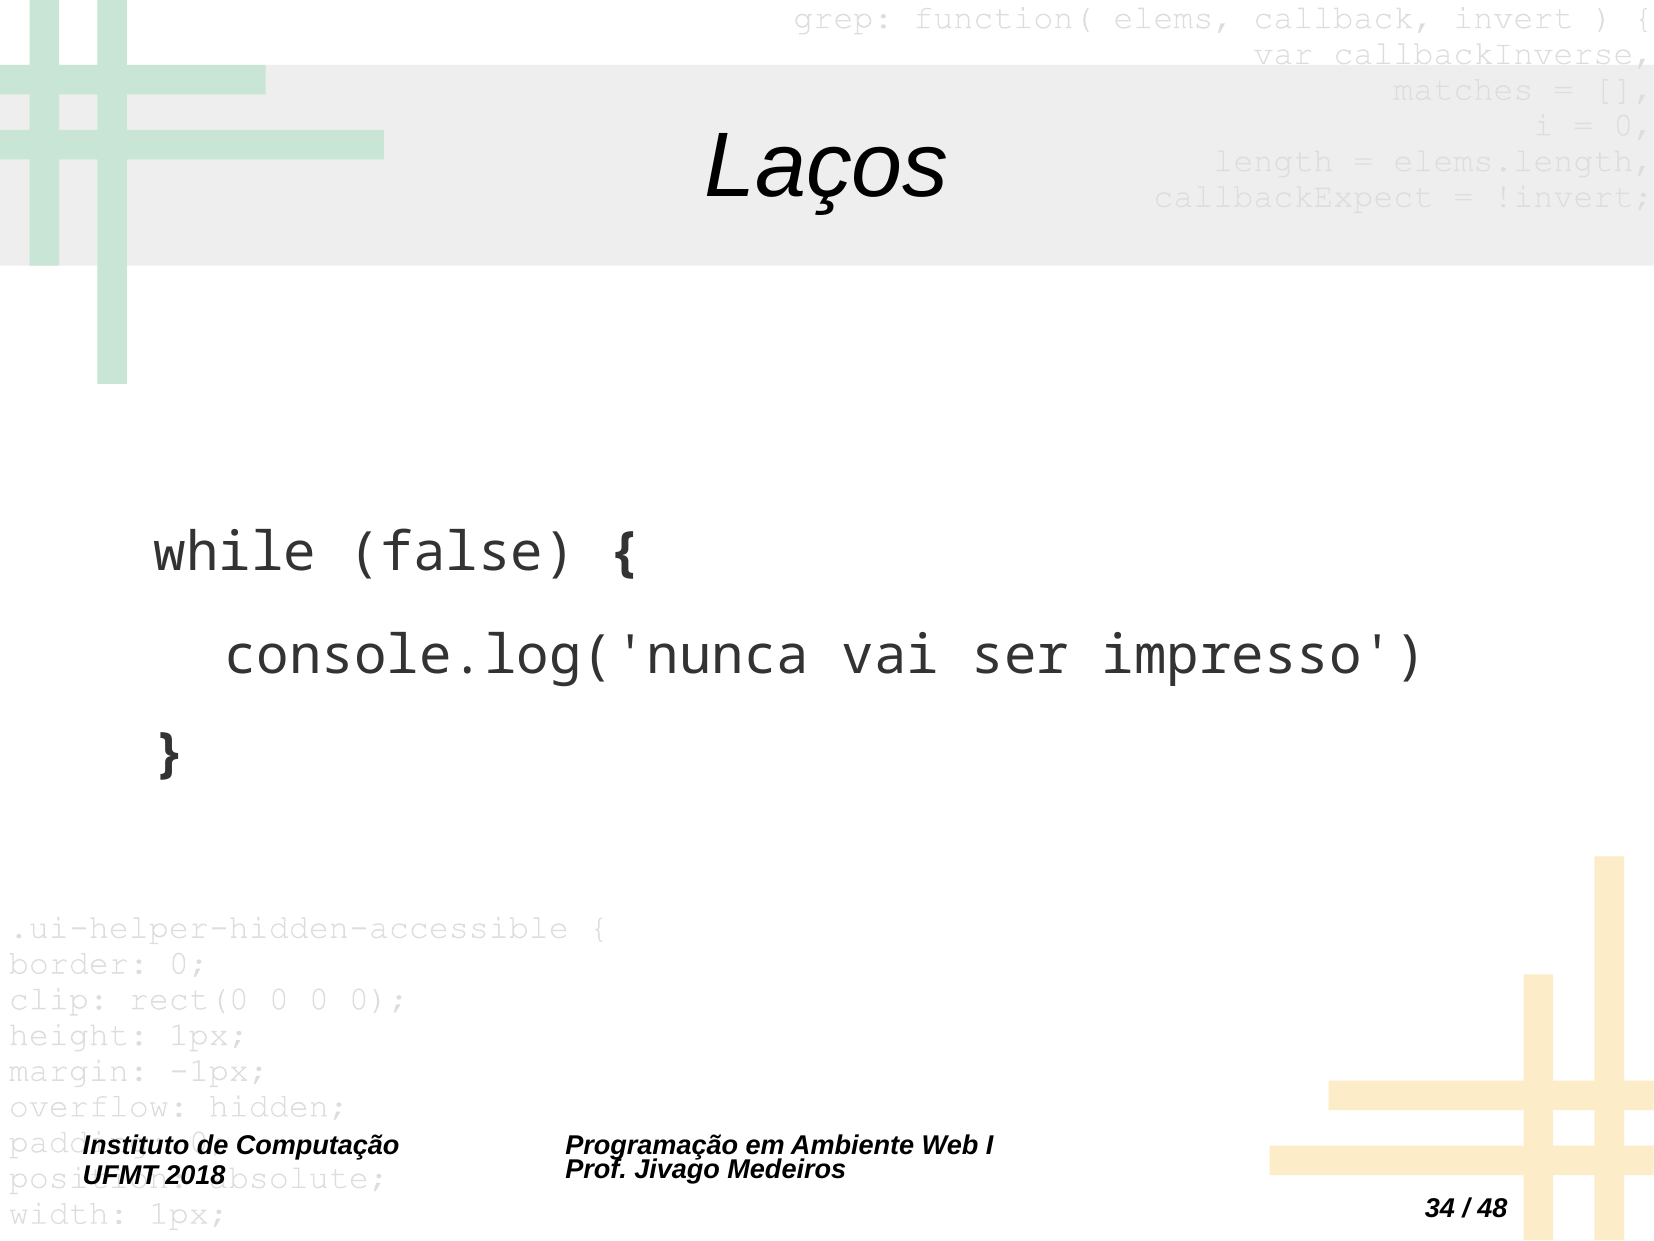

# Laços
while (false) {
console.log('nunca vai ser impresso')
}
Programação em Ambiente Web I Prof. Jivago Medeiros
34